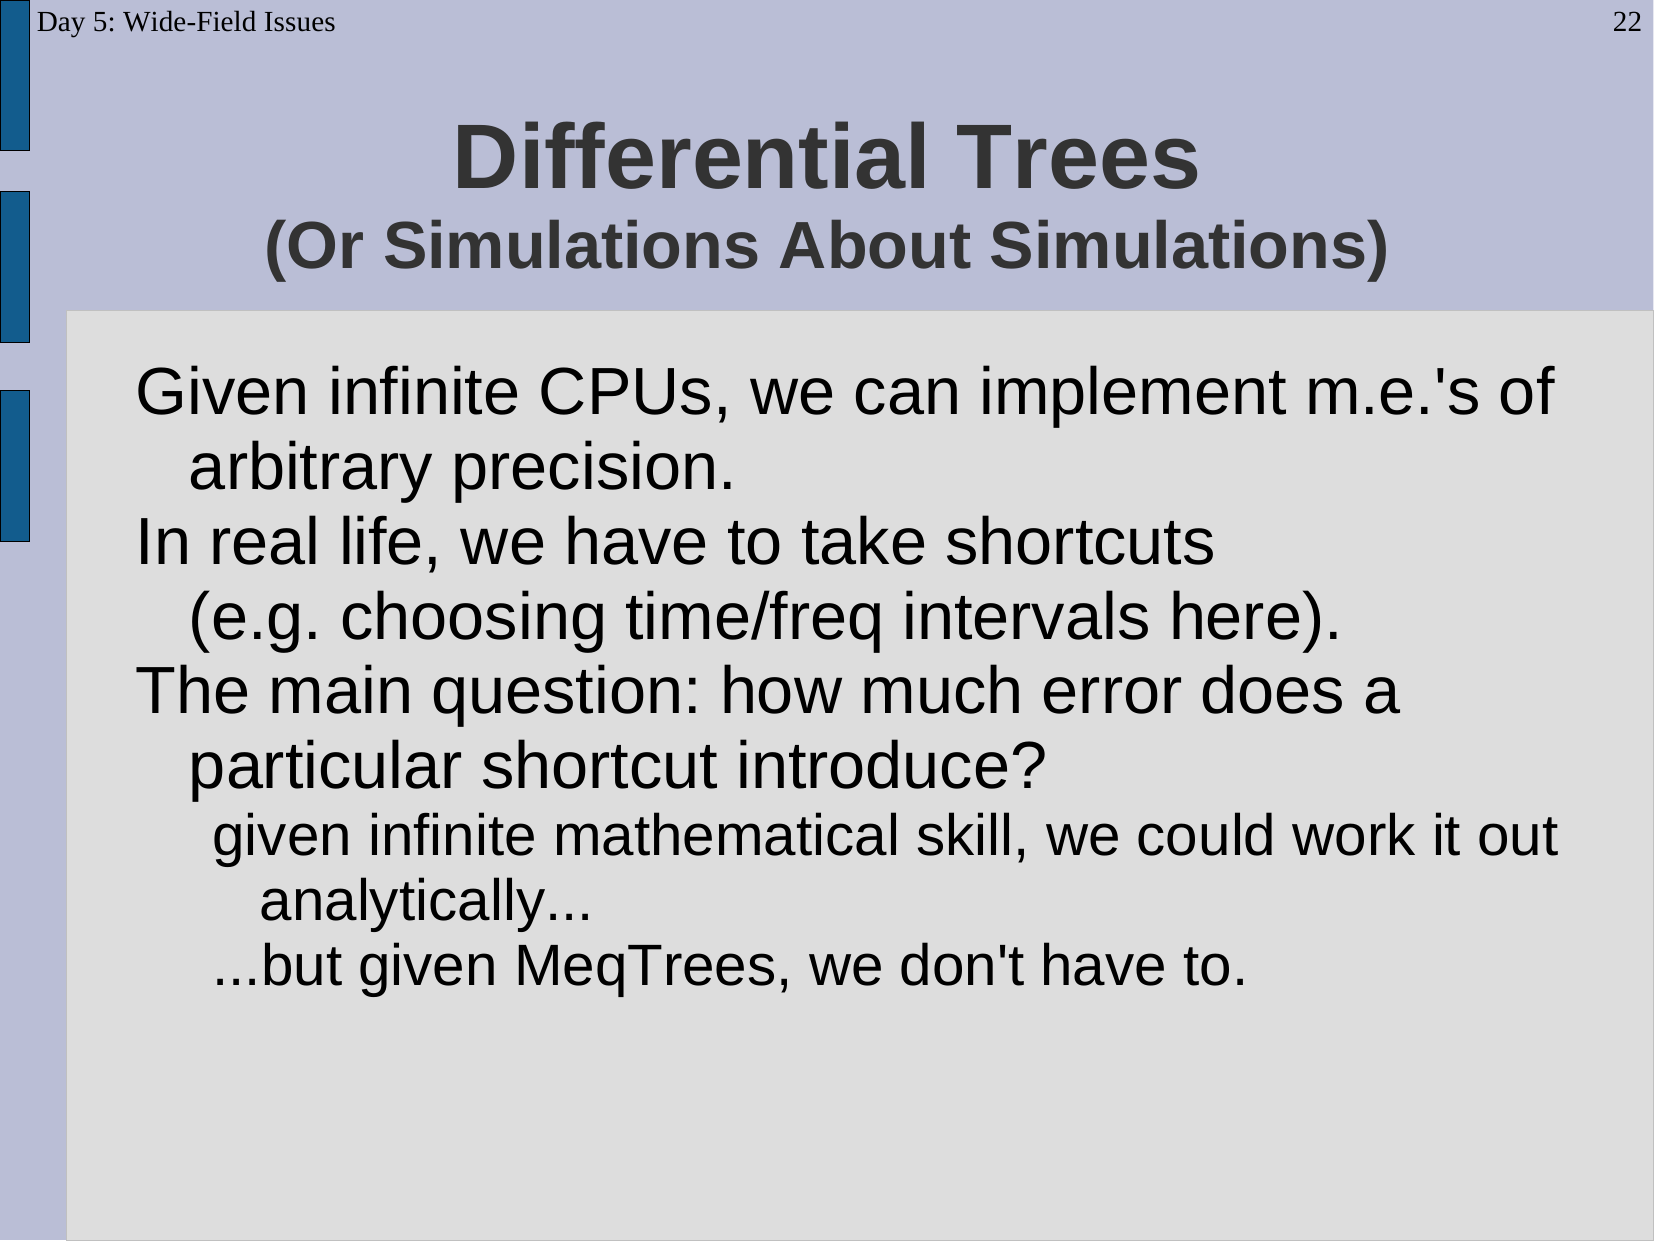

Day 5: Wide-Field Issues
22
# Differential Trees (Or Simulations About Simulations)
Given infinite CPUs, we can implement m.e.'s of arbitrary precision.
In real life, we have to take shortcuts
(e.g. choosing time/freq intervals here).
The main question: how much error does a particular shortcut introduce?
given infinite mathematical skill, we could work it out analytically...
...but given MeqTrees, we don't have to.